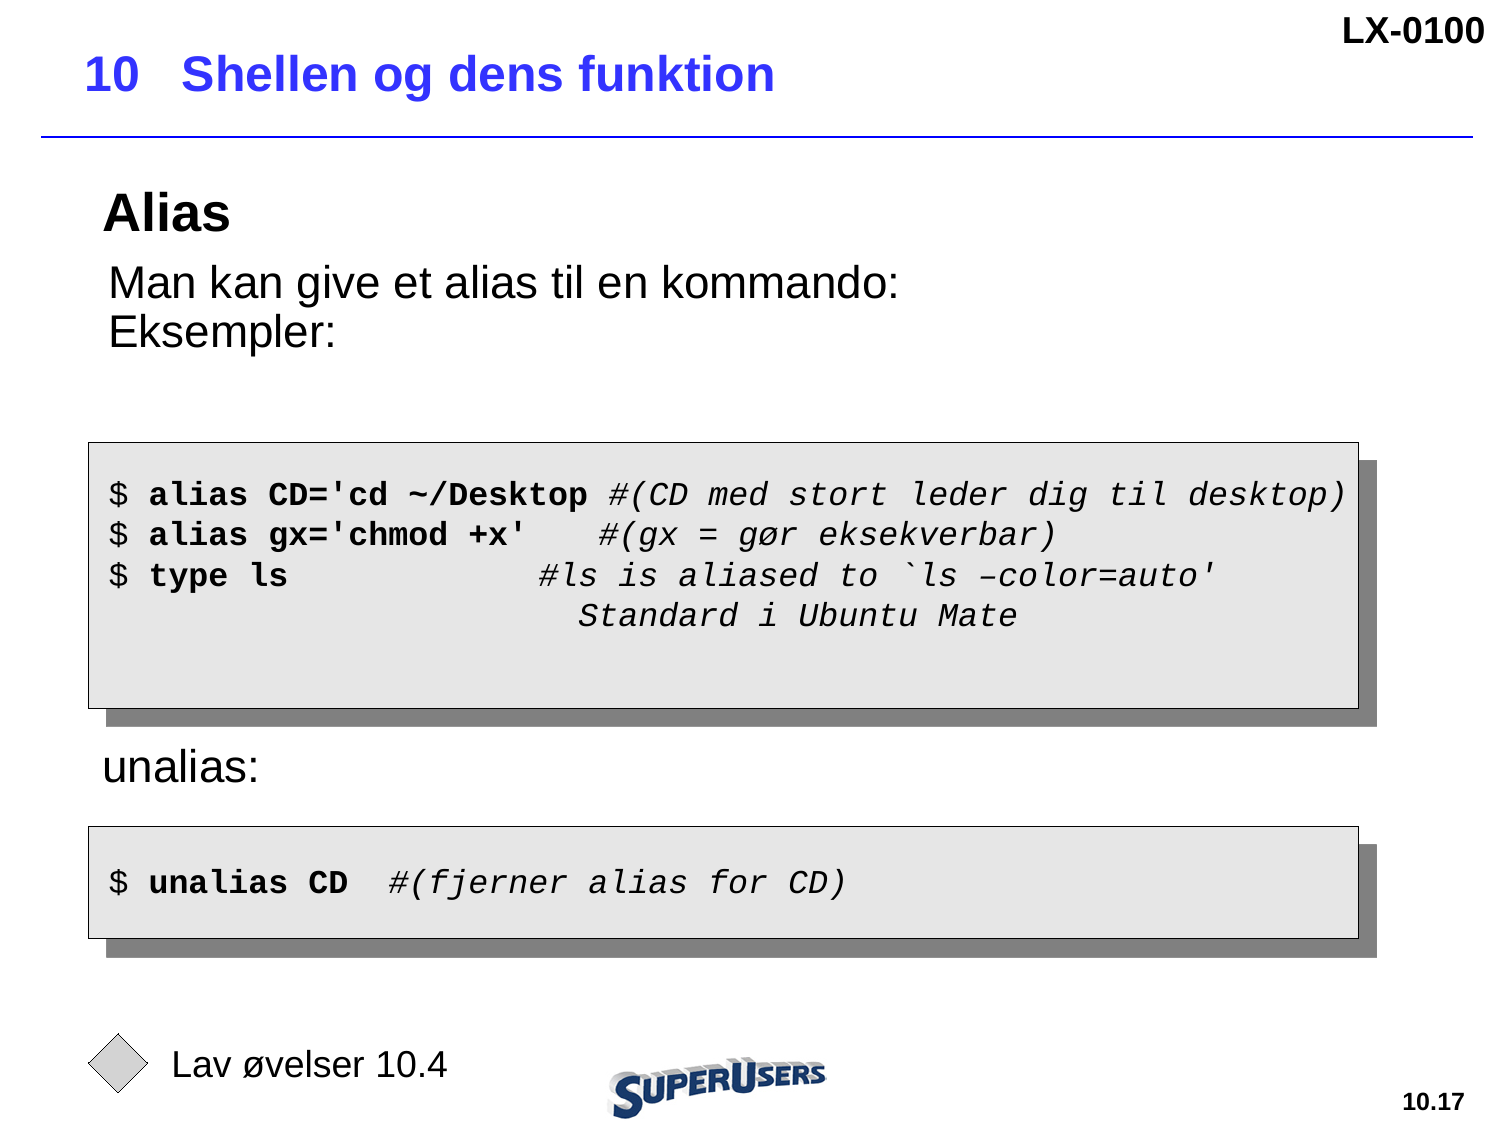

# 10 Shellen og dens funktion
Alias
Man kan give et alias til en kommando:
Eksempler:
 $ alias CD='cd ~/Desktop #(CD med stort leder dig til desktop)
 $ alias gx='chmod +x'	 #(gx = gør eksekverbar)
 $ type ls 		#ls is aliased to `ls –color=auto'
			 Standard i Ubuntu Mate
unalias:
 $ unalias CD #(fjerner alias for CD)
Lav øvelser 10.4